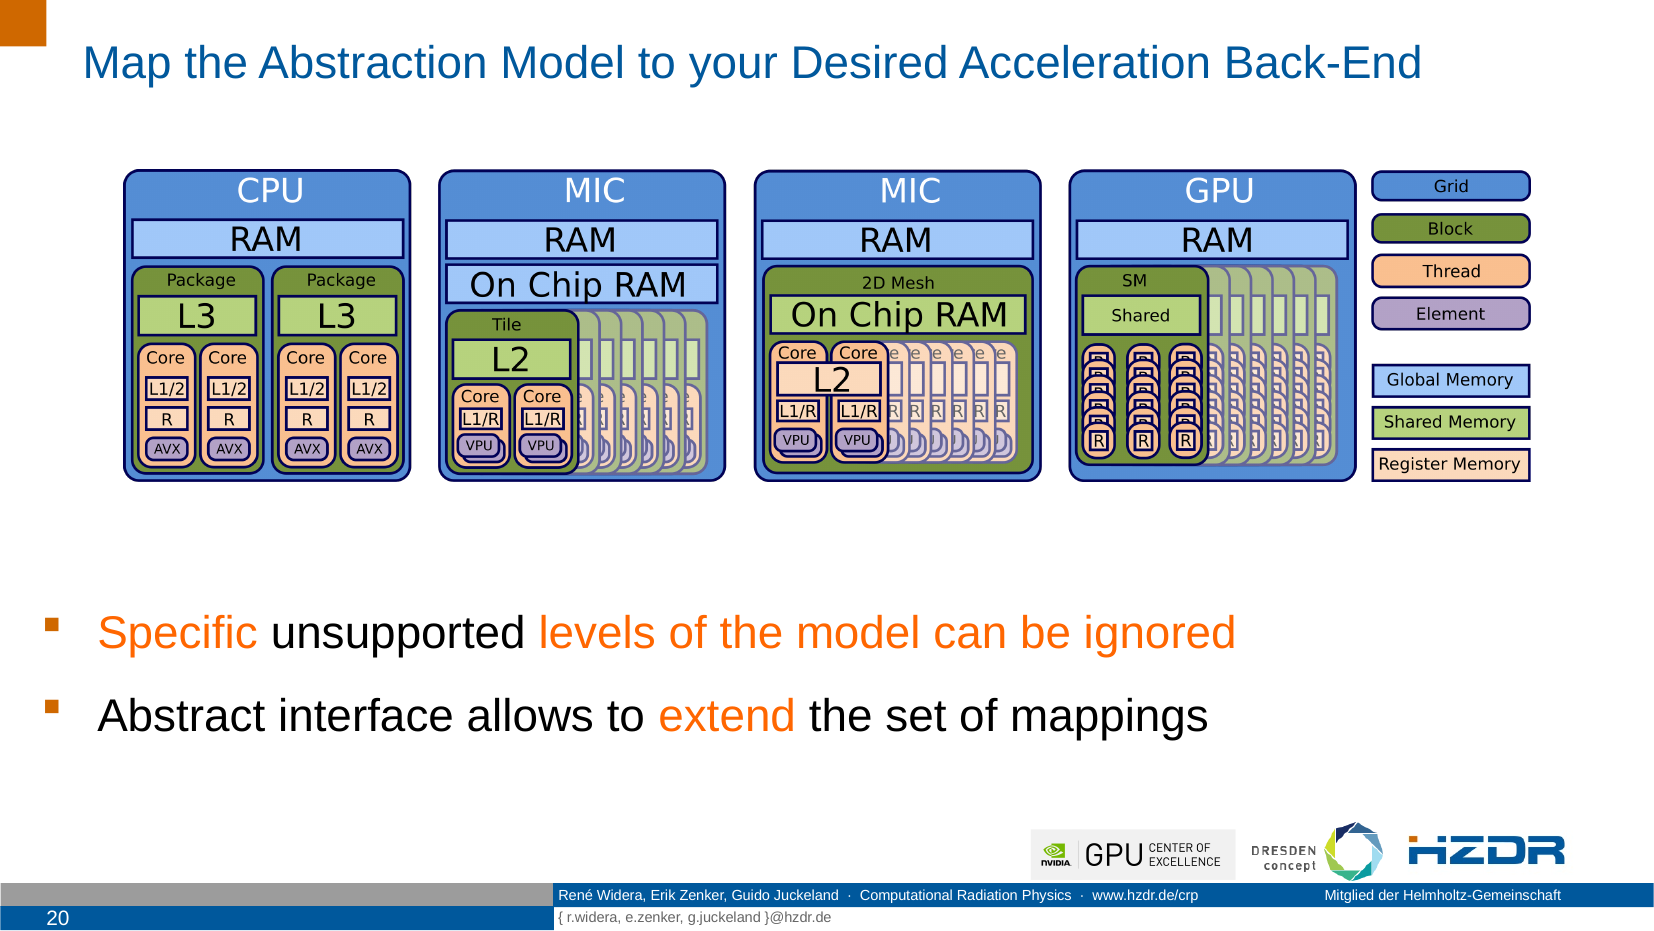

# Map the Abstraction Model to your Desired Acceleration Back-End
Specific unsupported levels of the model can be ignored
Abstract interface allows to extend the set of mappings